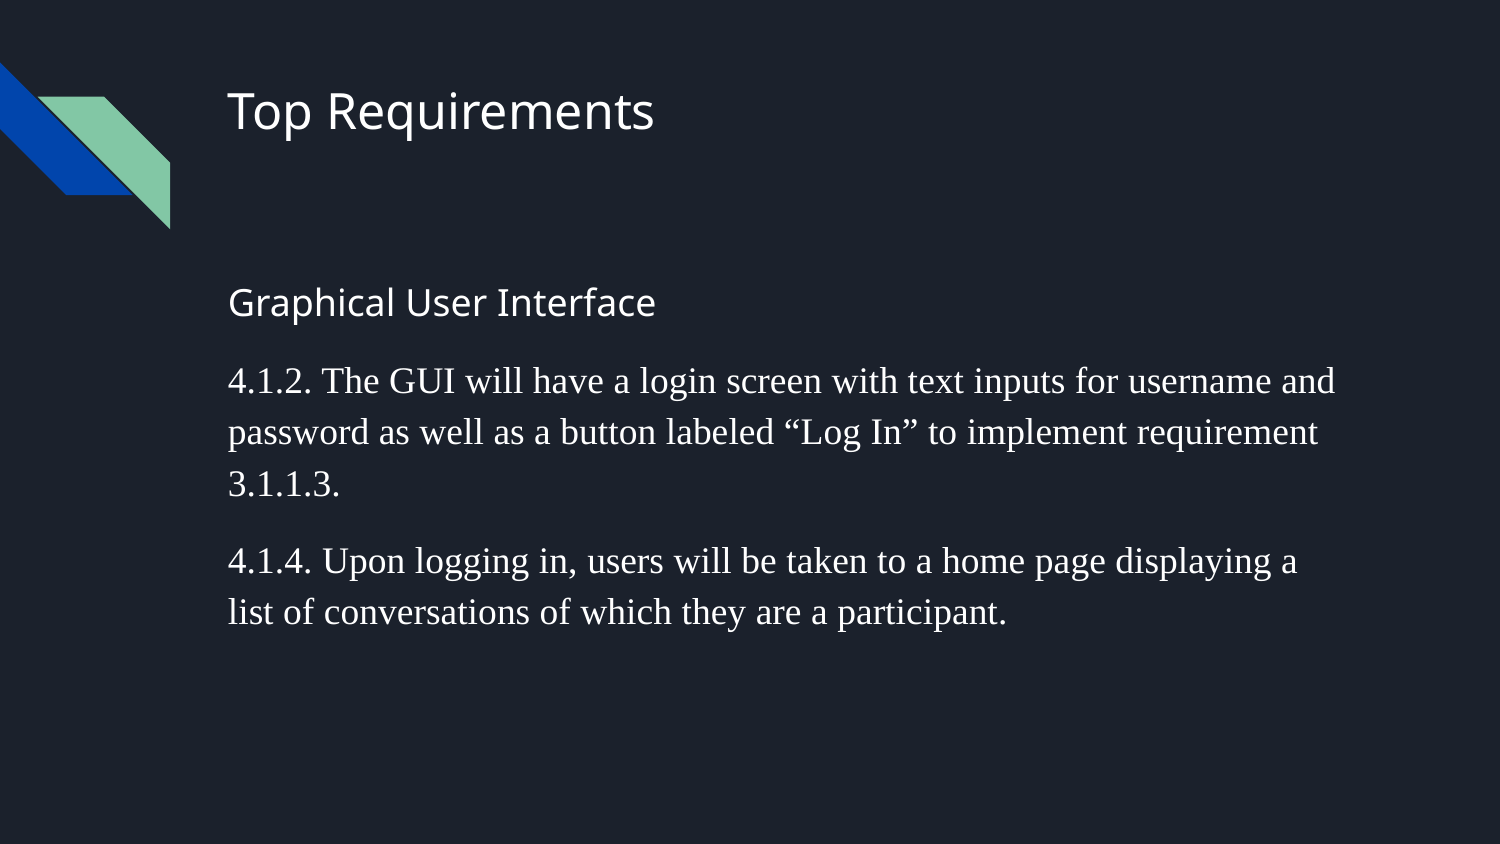

# Top Requirements
Graphical User Interface
4.1.2. The GUI will have a login screen with text inputs for username and password as well as a button labeled “Log In” to implement requirement 3.1.1.3.
4.1.4. Upon logging in, users will be taken to a home page displaying a list of conversations of which they are a participant.